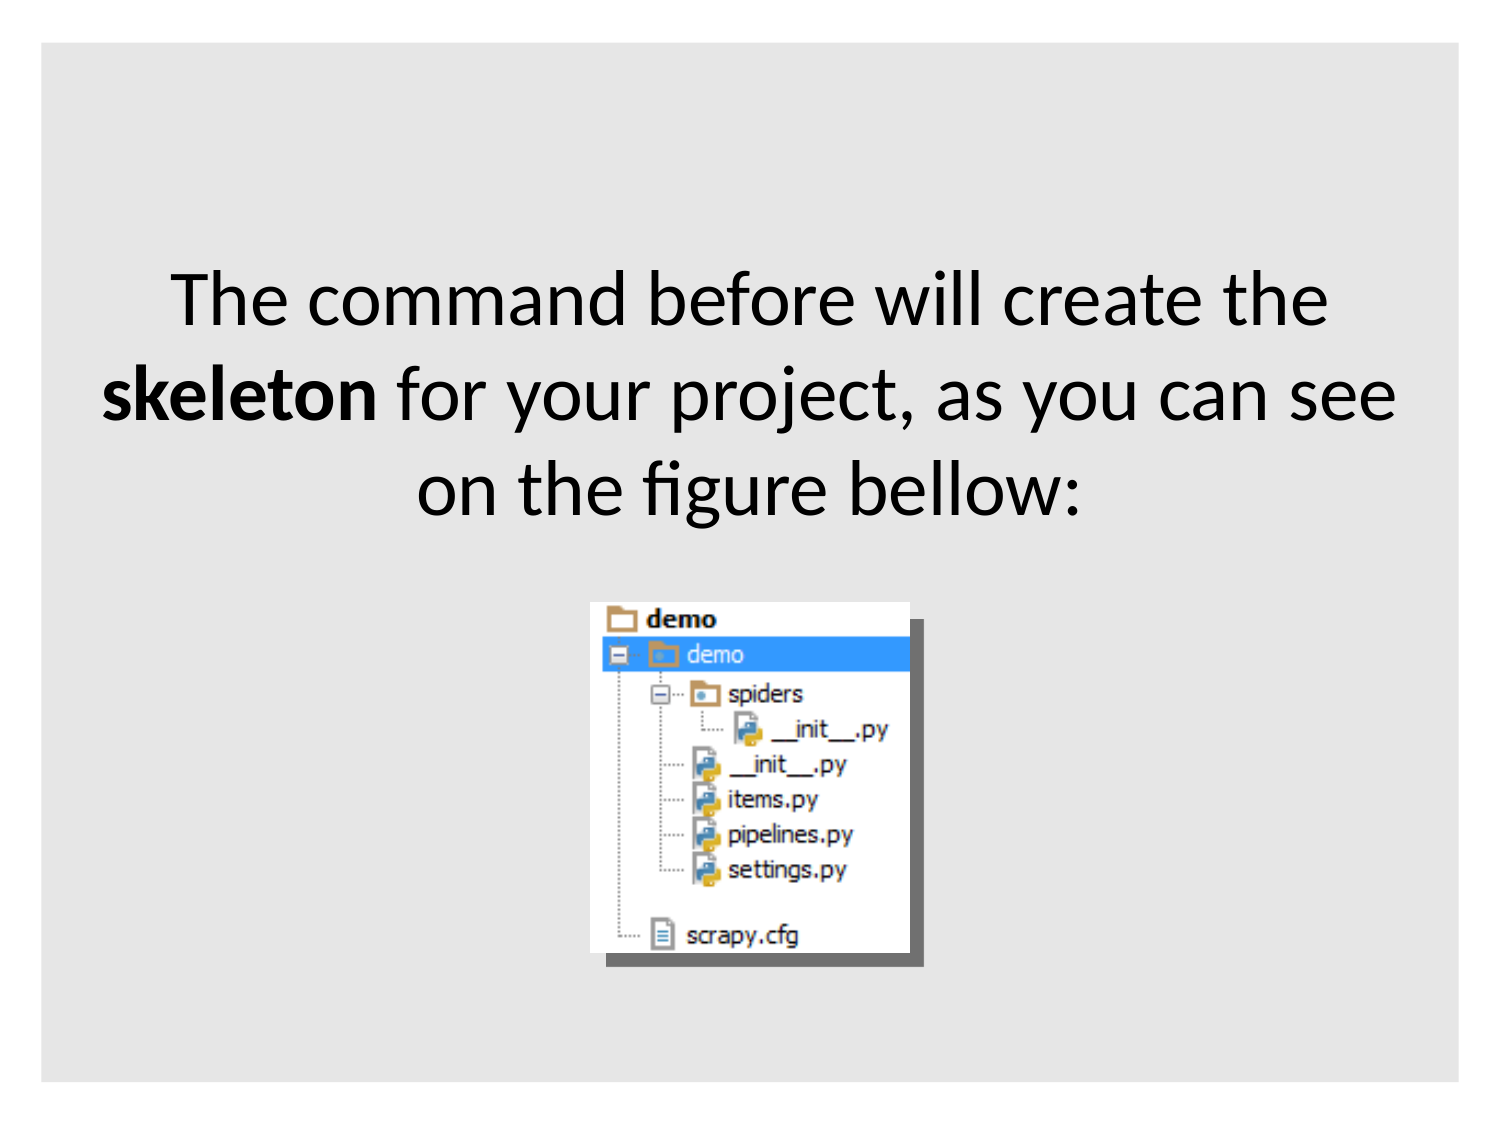

The command before will create the skeleton for your project, as you can see on the figure bellow: